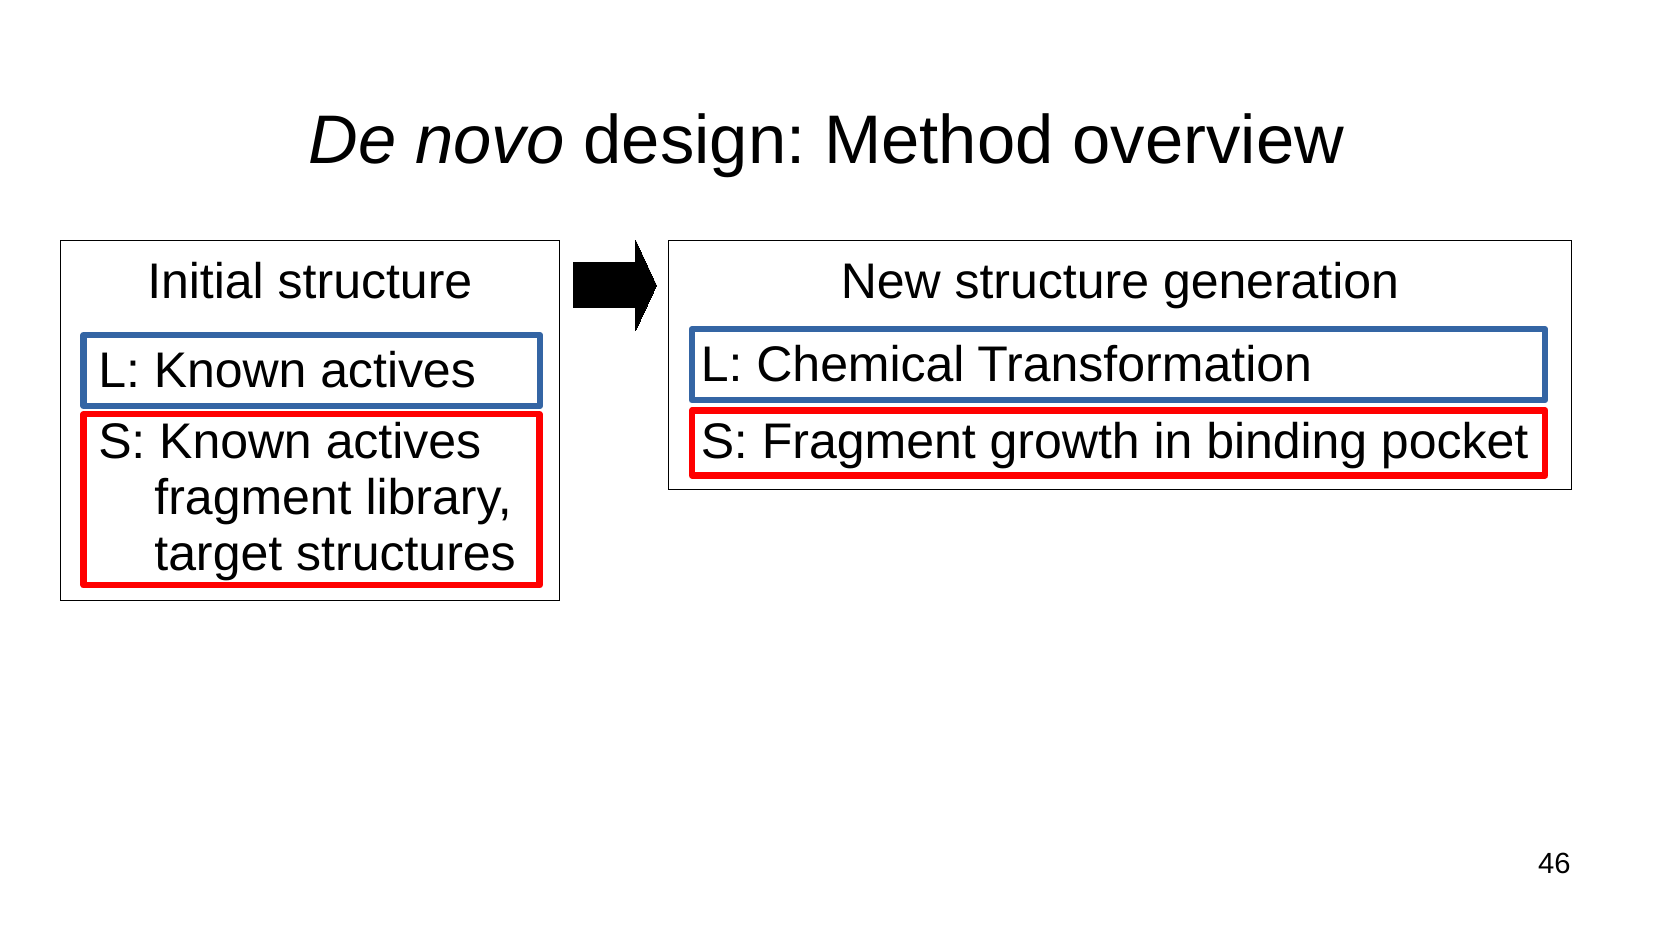

# De novo design: Method overview
Initial structure
New structure generation
L: Chemical Transformation
L: Known actives
S: Known actives
 fragment library,
 target structures
S: Fragment growth in binding pocket
46